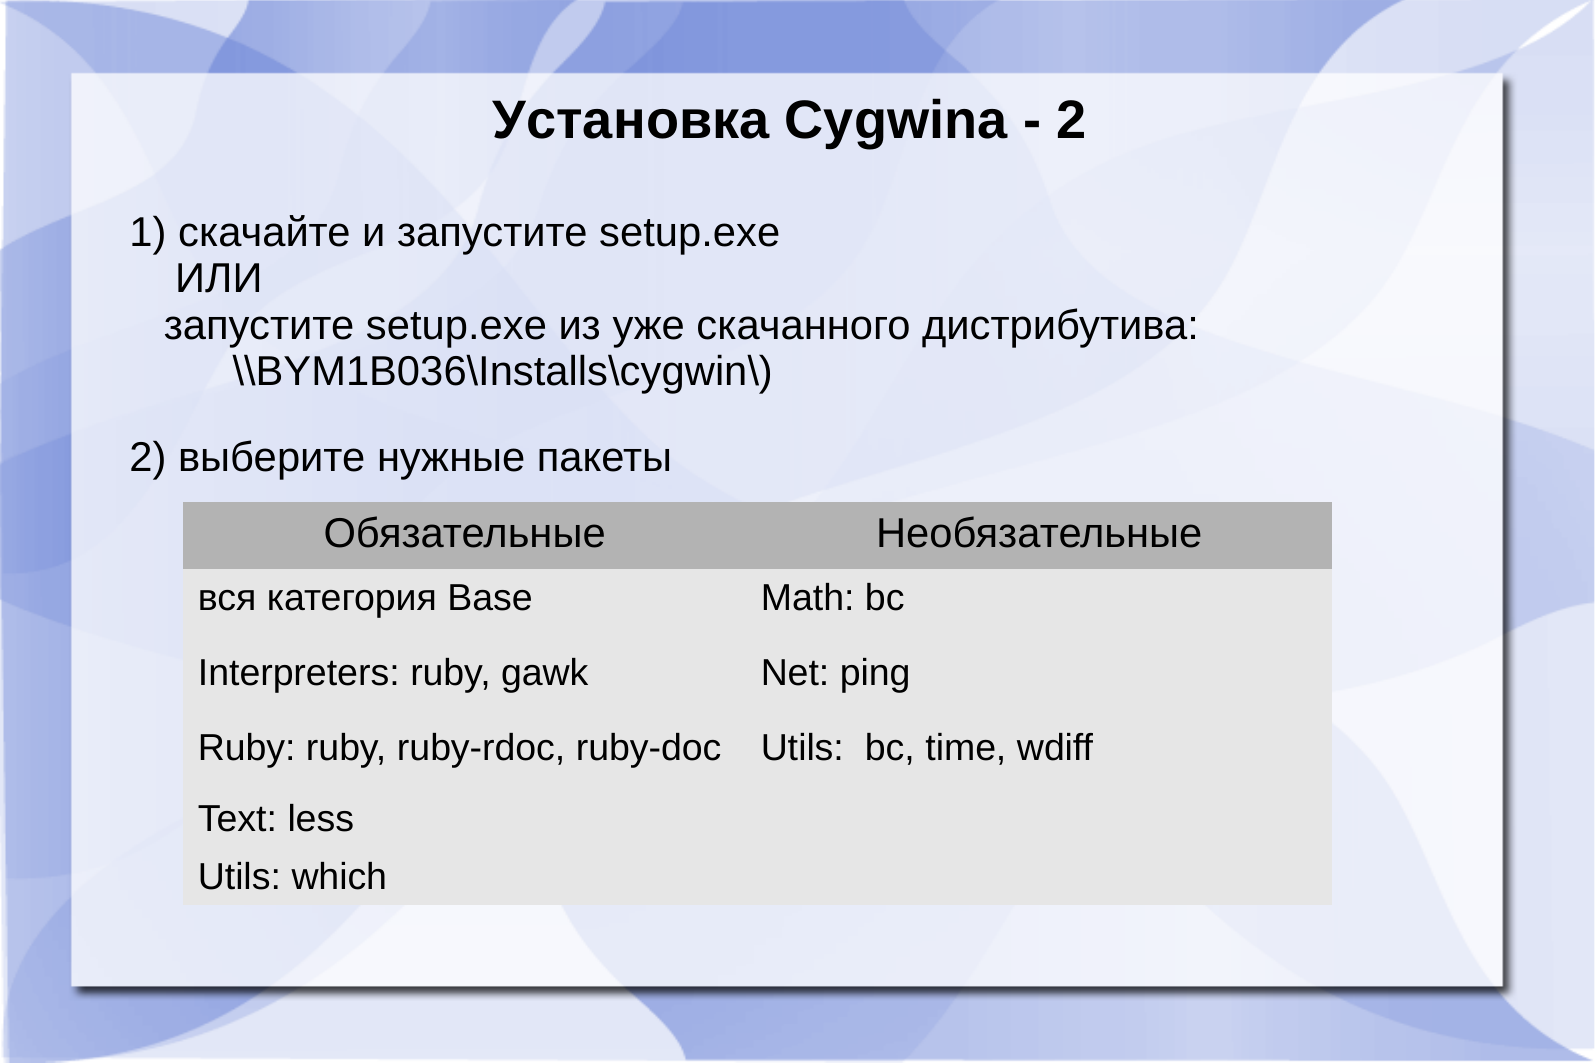

# Установка Cygwinа - 2
 1) скачайте и запустите setup.exe
 ИЛИ
 запустите setup.exe из уже скачанного дистрибутива:
 \\BYM1В036\Installs\cygwin\)
2) выберите нужные пакеты
| Обязательные | Необязательные |
| --- | --- |
| вся категория Base | Math: bc |
| Interpreters: ruby, gawk | Net: ping |
| Ruby: ruby, ruby-rdoc, ruby-doc | Utils: bc, time, wdiff |
| Text: less | |
| Utils: which | |